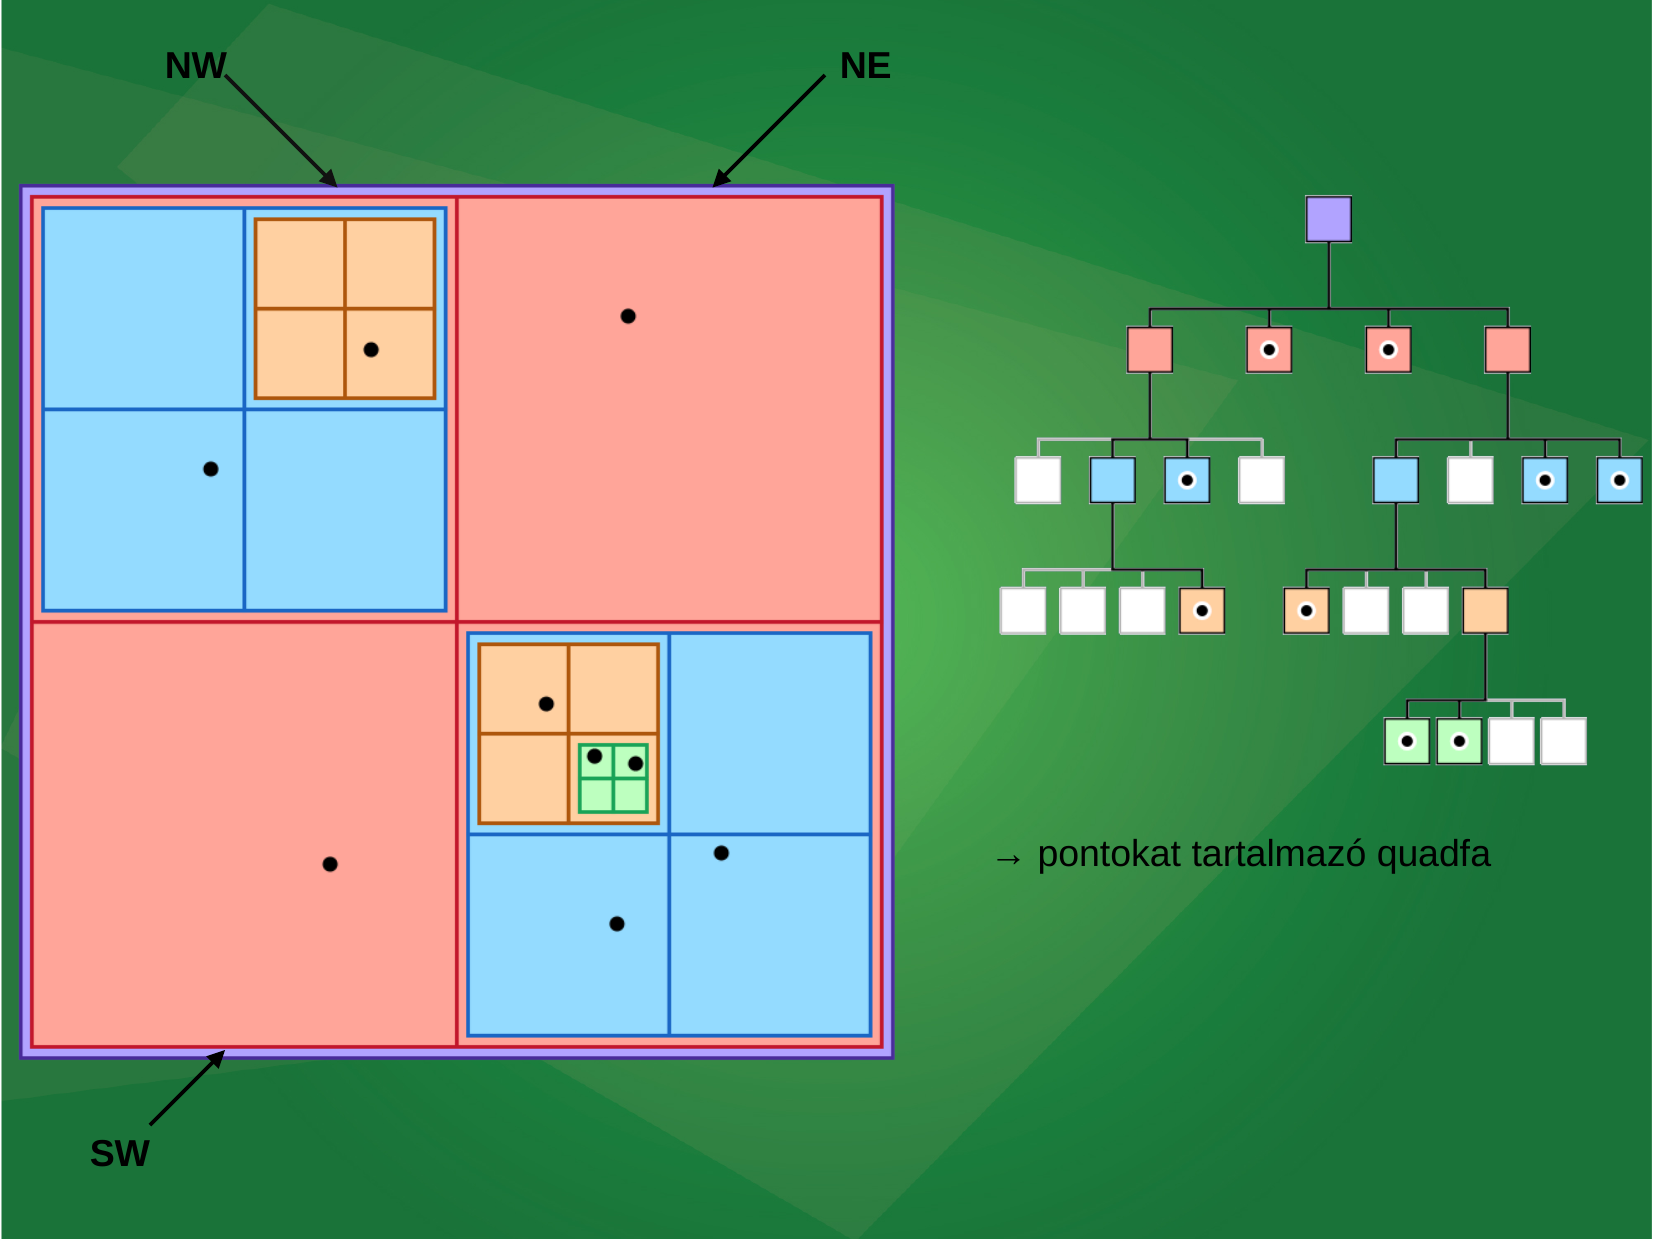

NW
NE
→ pontokat tartalmazó quadfa
SW